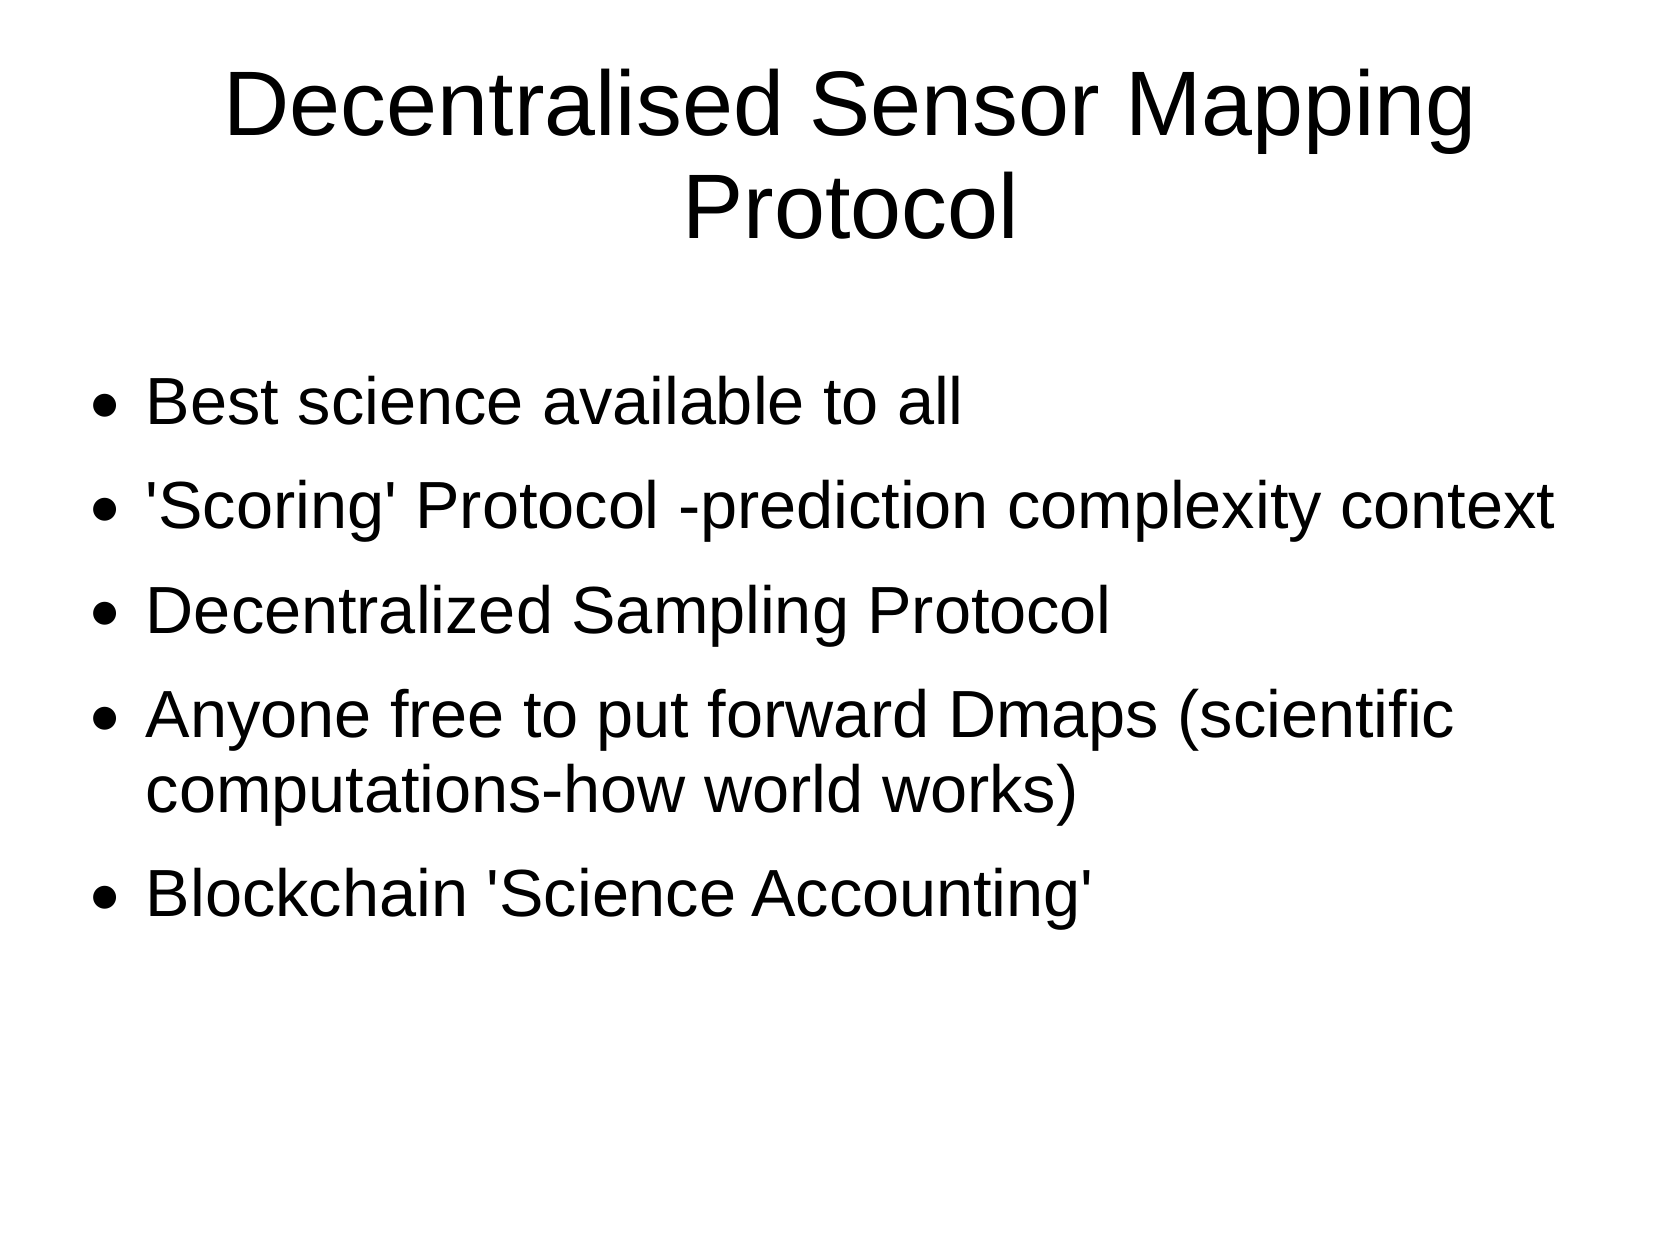

# Decentralised Sensor Mapping Protocol
Best science available to all
'Scoring' Protocol -prediction complexity context
Decentralized Sampling Protocol
Anyone free to put forward Dmaps (scientific computations-how world works)
Blockchain 'Science Accounting'